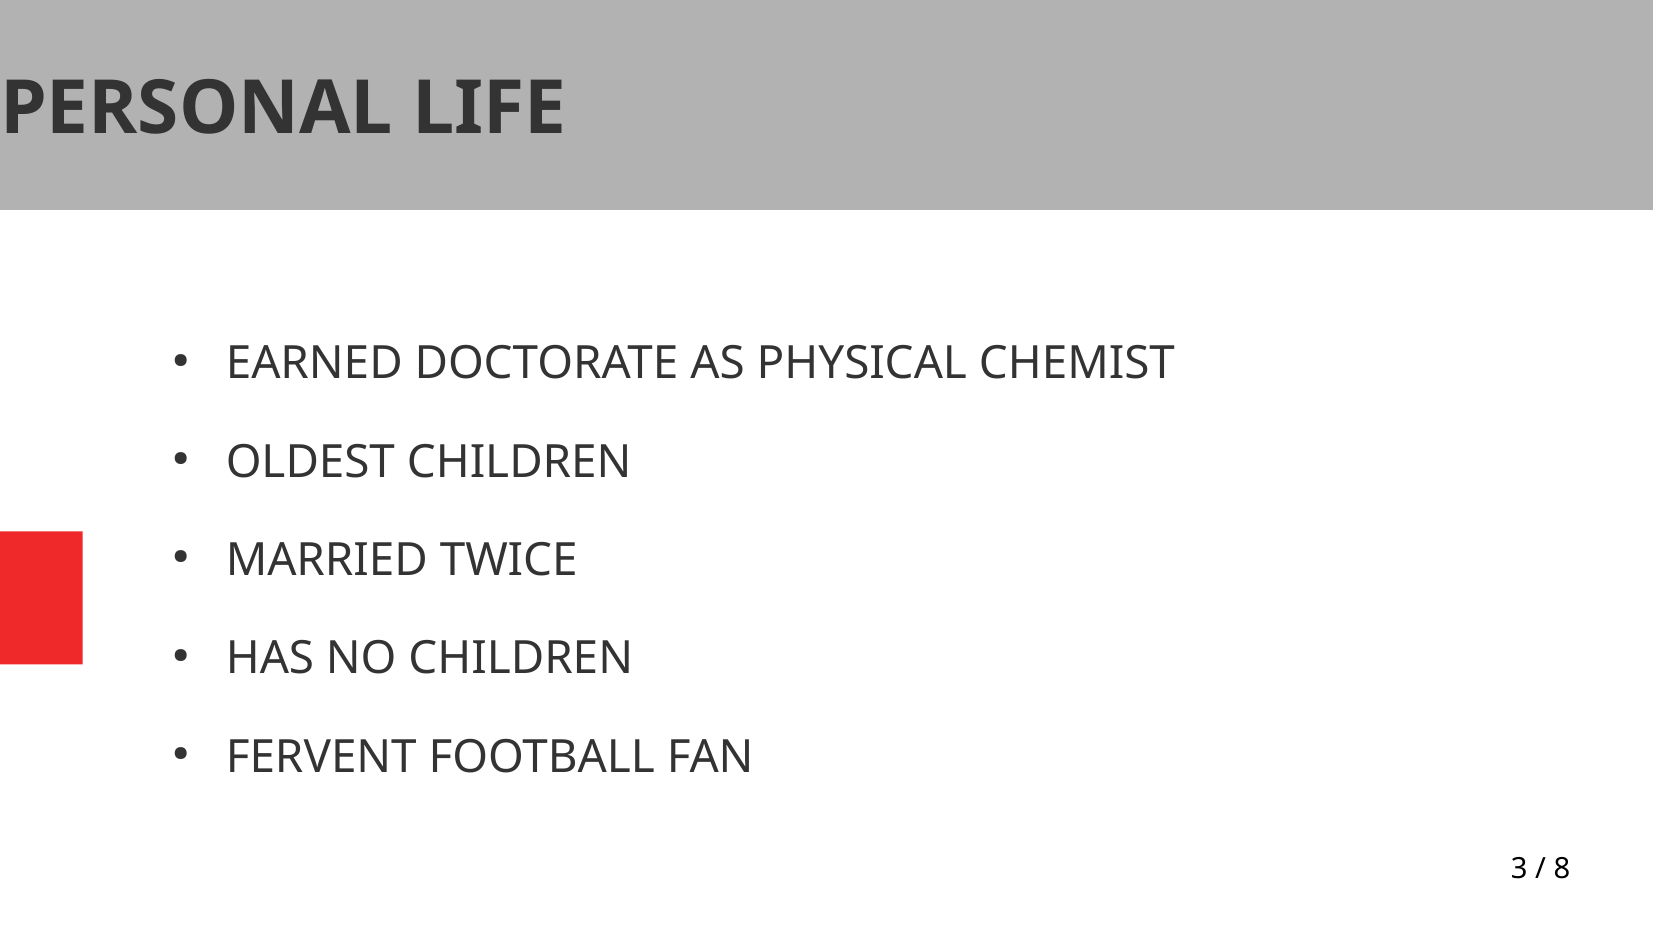

# PERSONAL LIFE
EARNED DOCTORATE AS PHYSICAL CHEMIST
OLDEST CHILDREN
MARRIED TWICE
HAS NO CHILDREN
FERVENT FOOTBALL FAN
3